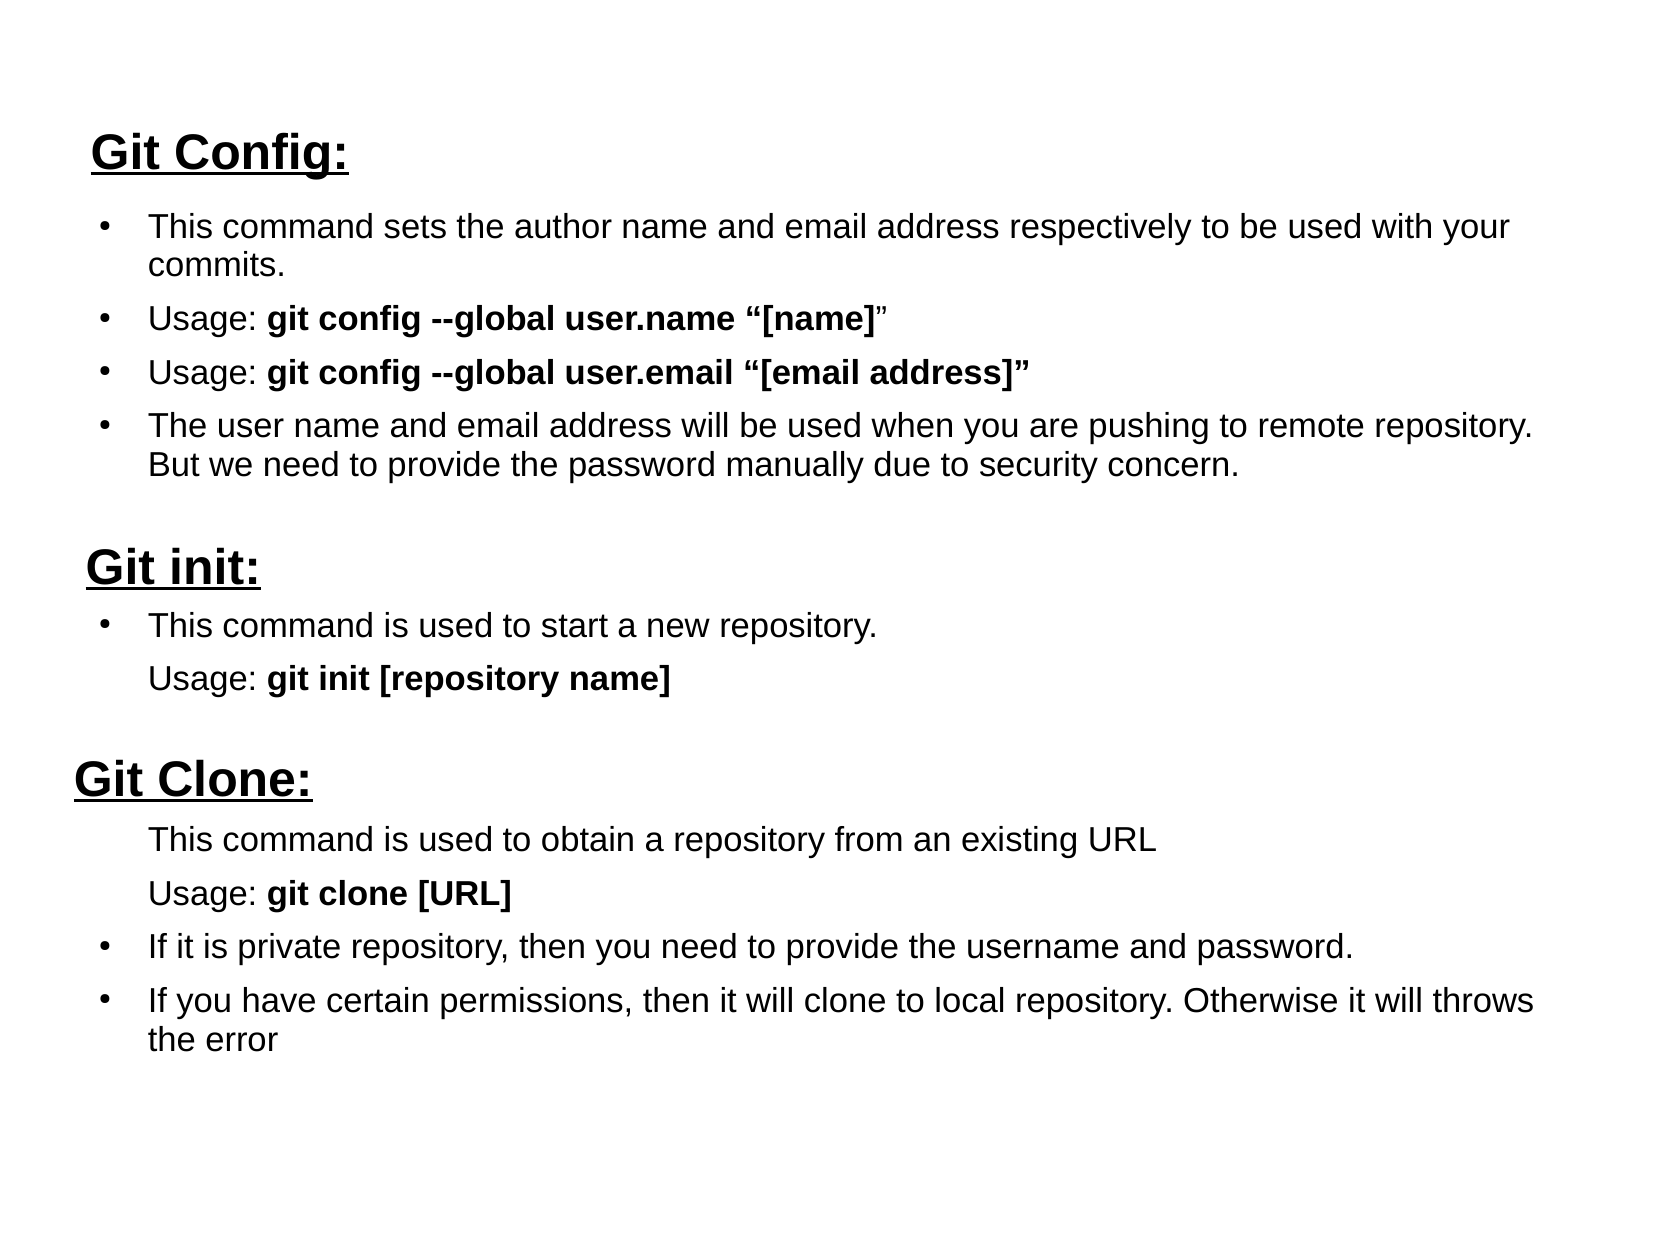

Git Config:
# This command sets the author name and email address respectively to be used with your commits.
Usage: git config --global user.name “[name]”
Usage: git config --global user.email “[email address]”
The user name and email address will be used when you are pushing to remote repository. But we need to provide the password manually due to security concern.
This command is used to start a new repository.
Usage: git init [repository name]
This command is used to obtain a repository from an existing URL
Usage: git clone [URL]
If it is private repository, then you need to provide the username and password.
If you have certain permissions, then it will clone to local repository. Otherwise it will throws the error
Git init:
Git Clone: